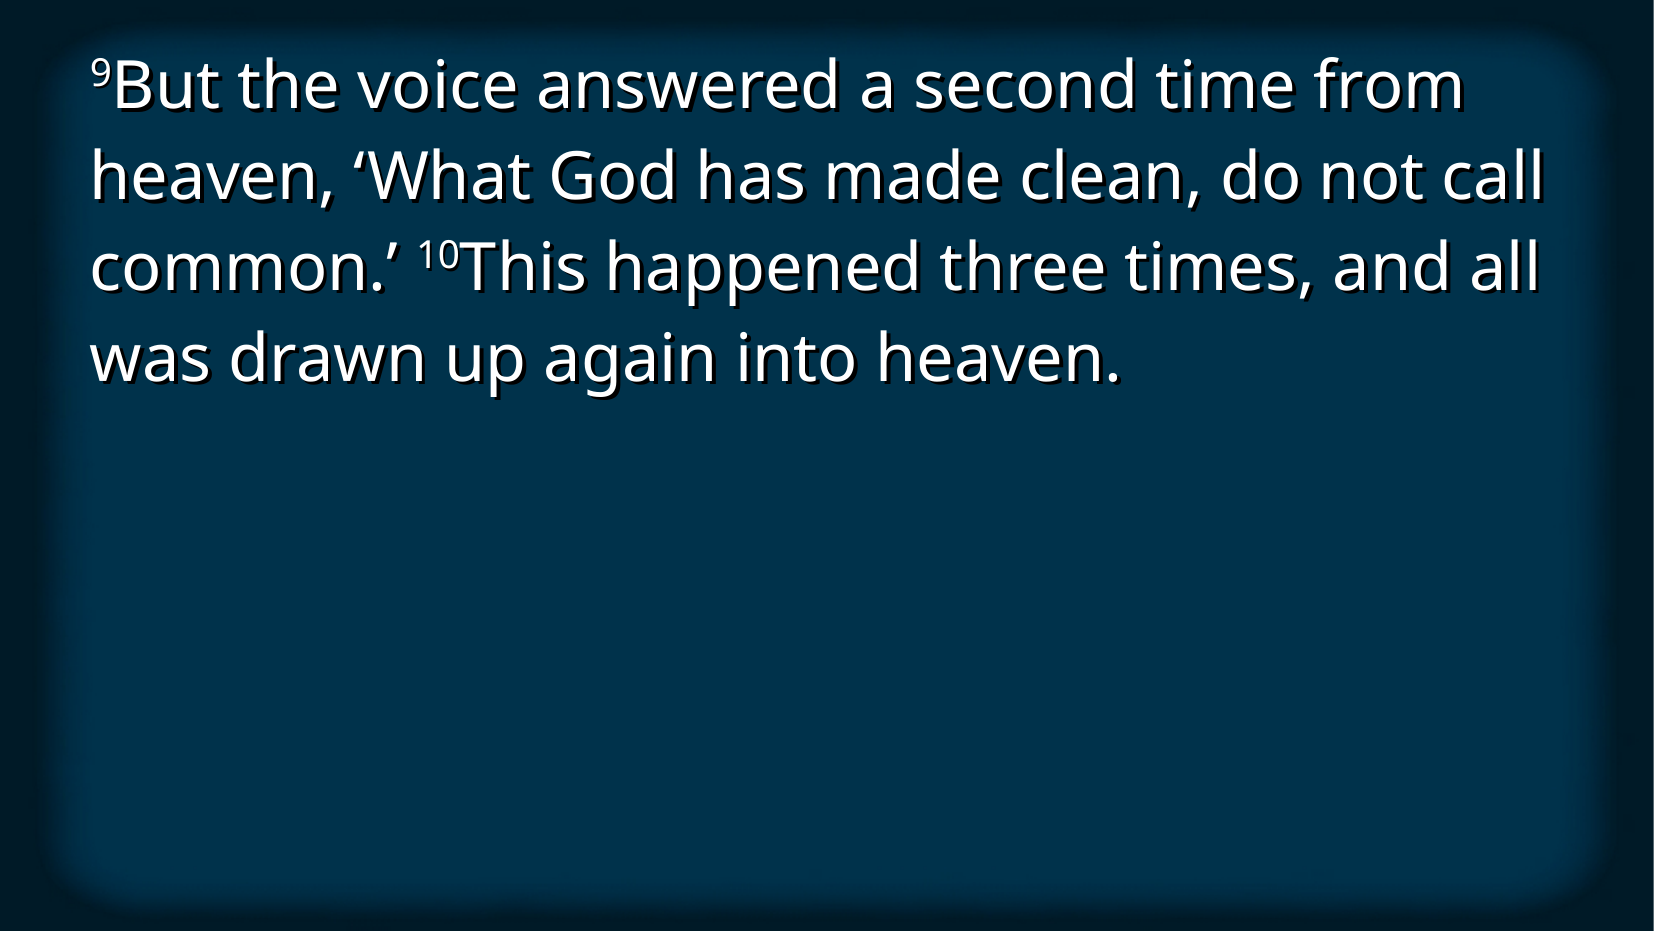

9But the voice answered a second time from heaven, ‘What God has made clean, do not call common.’ 10This happened three times, and all was drawn up again into heaven.